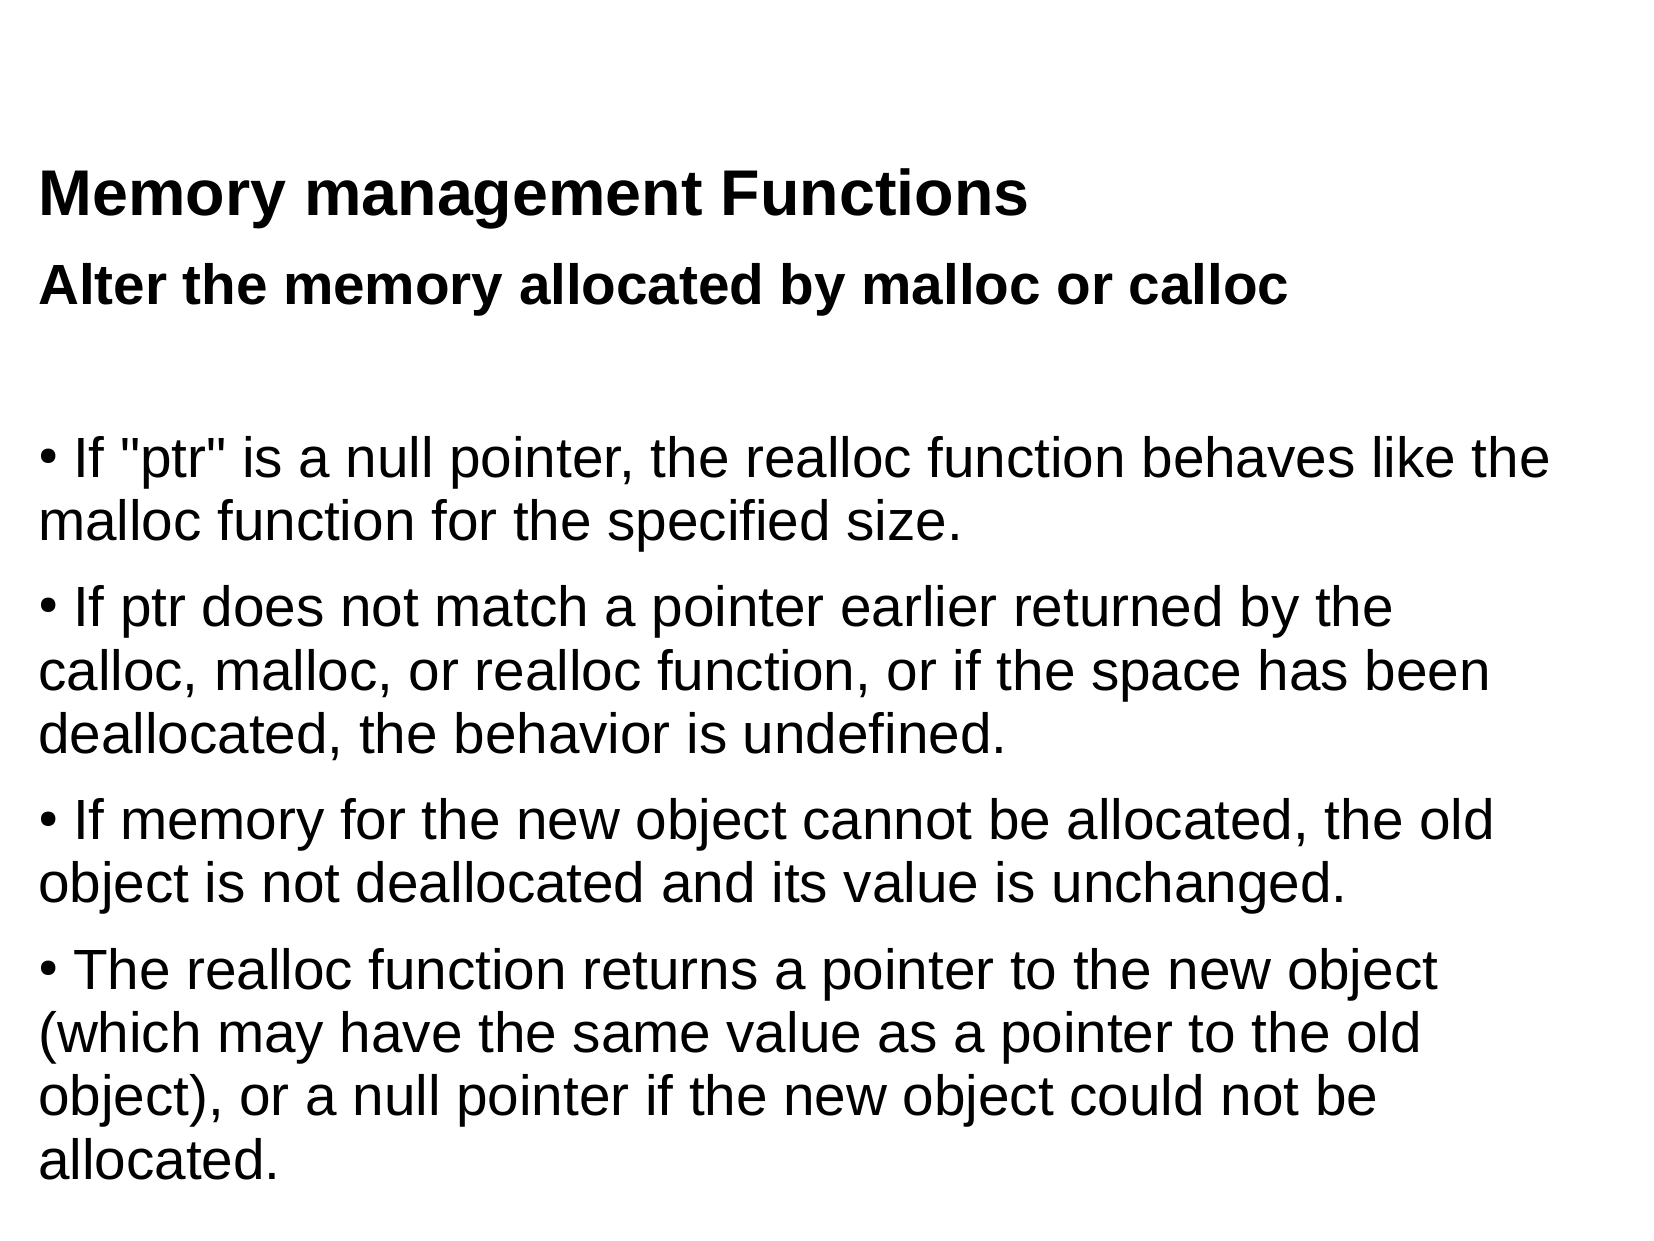

Memory management Functions
Alter the memory allocated by malloc or calloc
 If "ptr" is a null pointer, the realloc function behaves like the malloc function for the specified size.
 If ptr does not match a pointer earlier returned by the calloc, malloc, or realloc function, or if the space has been deallocated, the behavior is undefined.
 If memory for the new object cannot be allocated, the old object is not deallocated and its value is unchanged.
 The realloc function returns a pointer to the new object (which may have the same value as a pointer to the old object), or a null pointer if the new object could not be allocated.